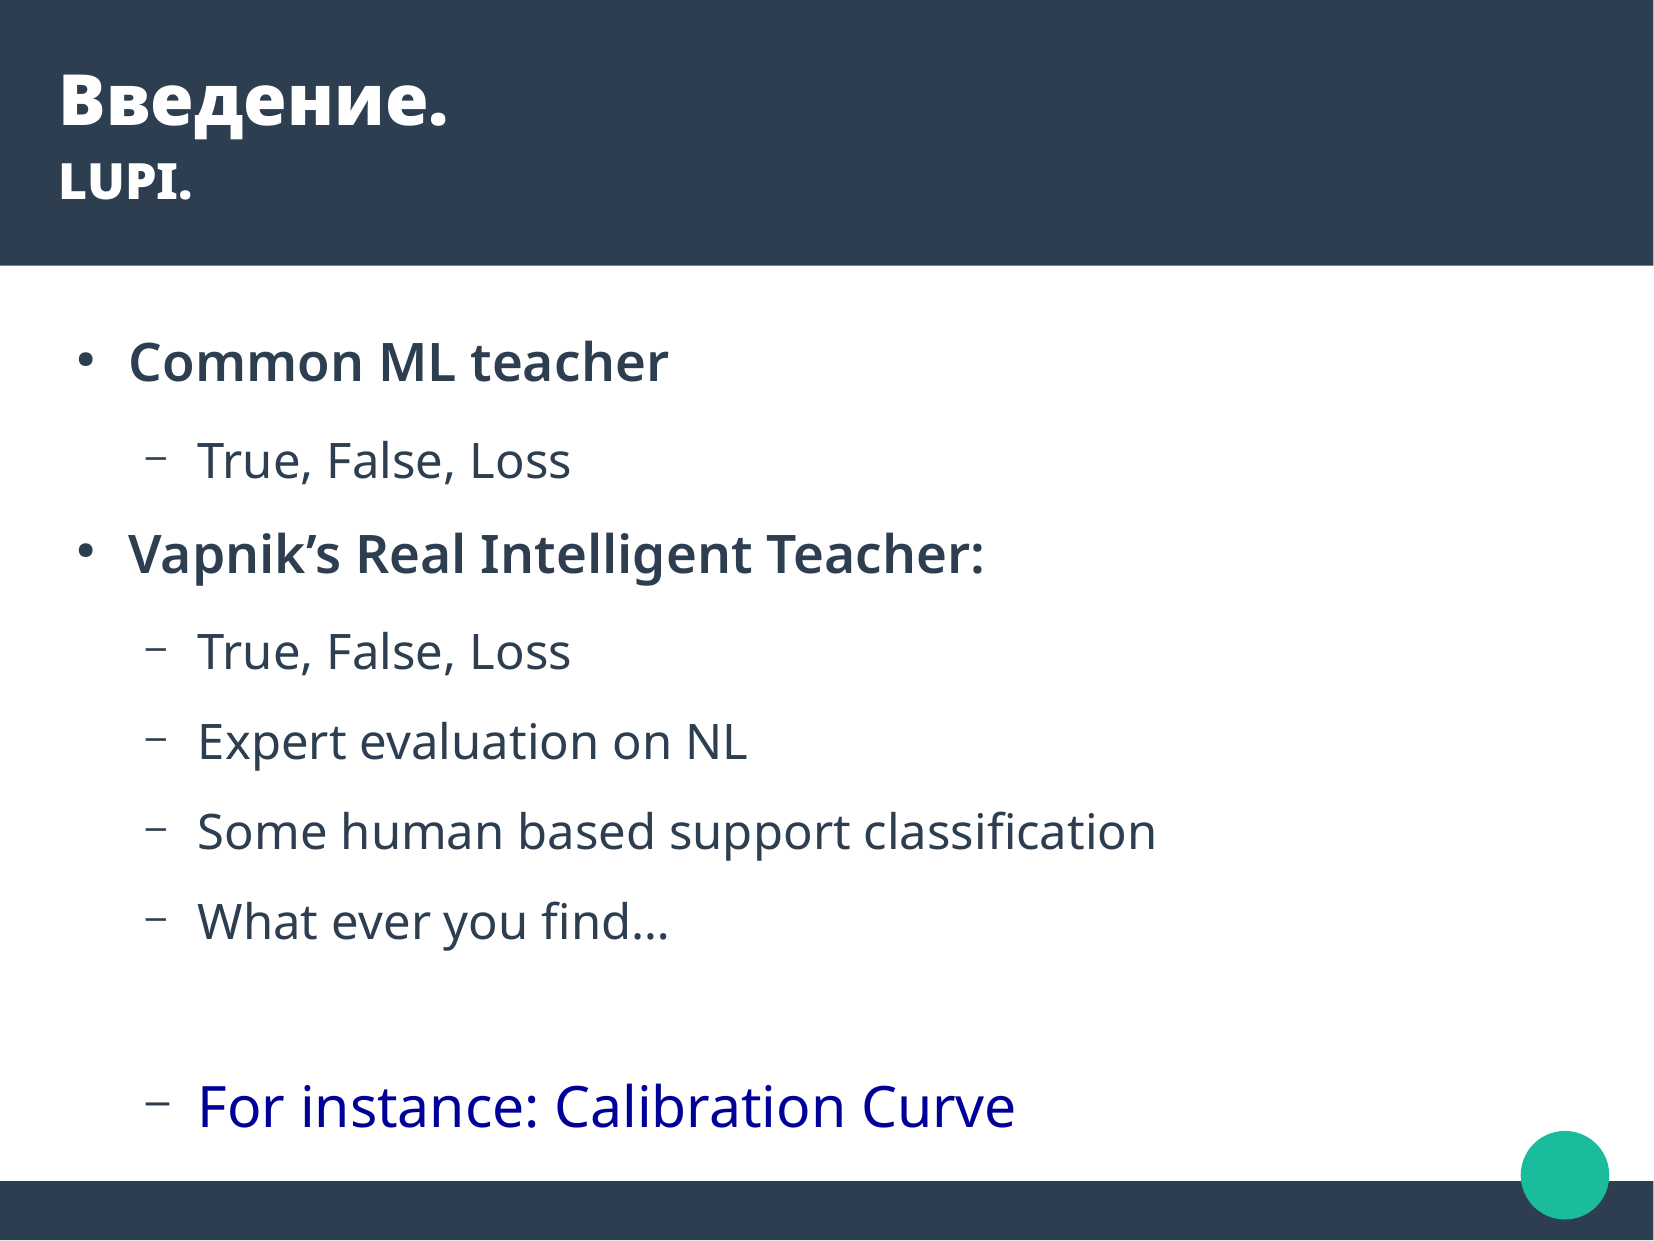

# Введение. LUPI.
Common ML teacher
True, False, Loss
Vapnik’s Real Intelligent Teacher:
True, False, Loss
Expert evaluation on NL
Some human based support classification
What ever you find…
For instance: Calibration Curve